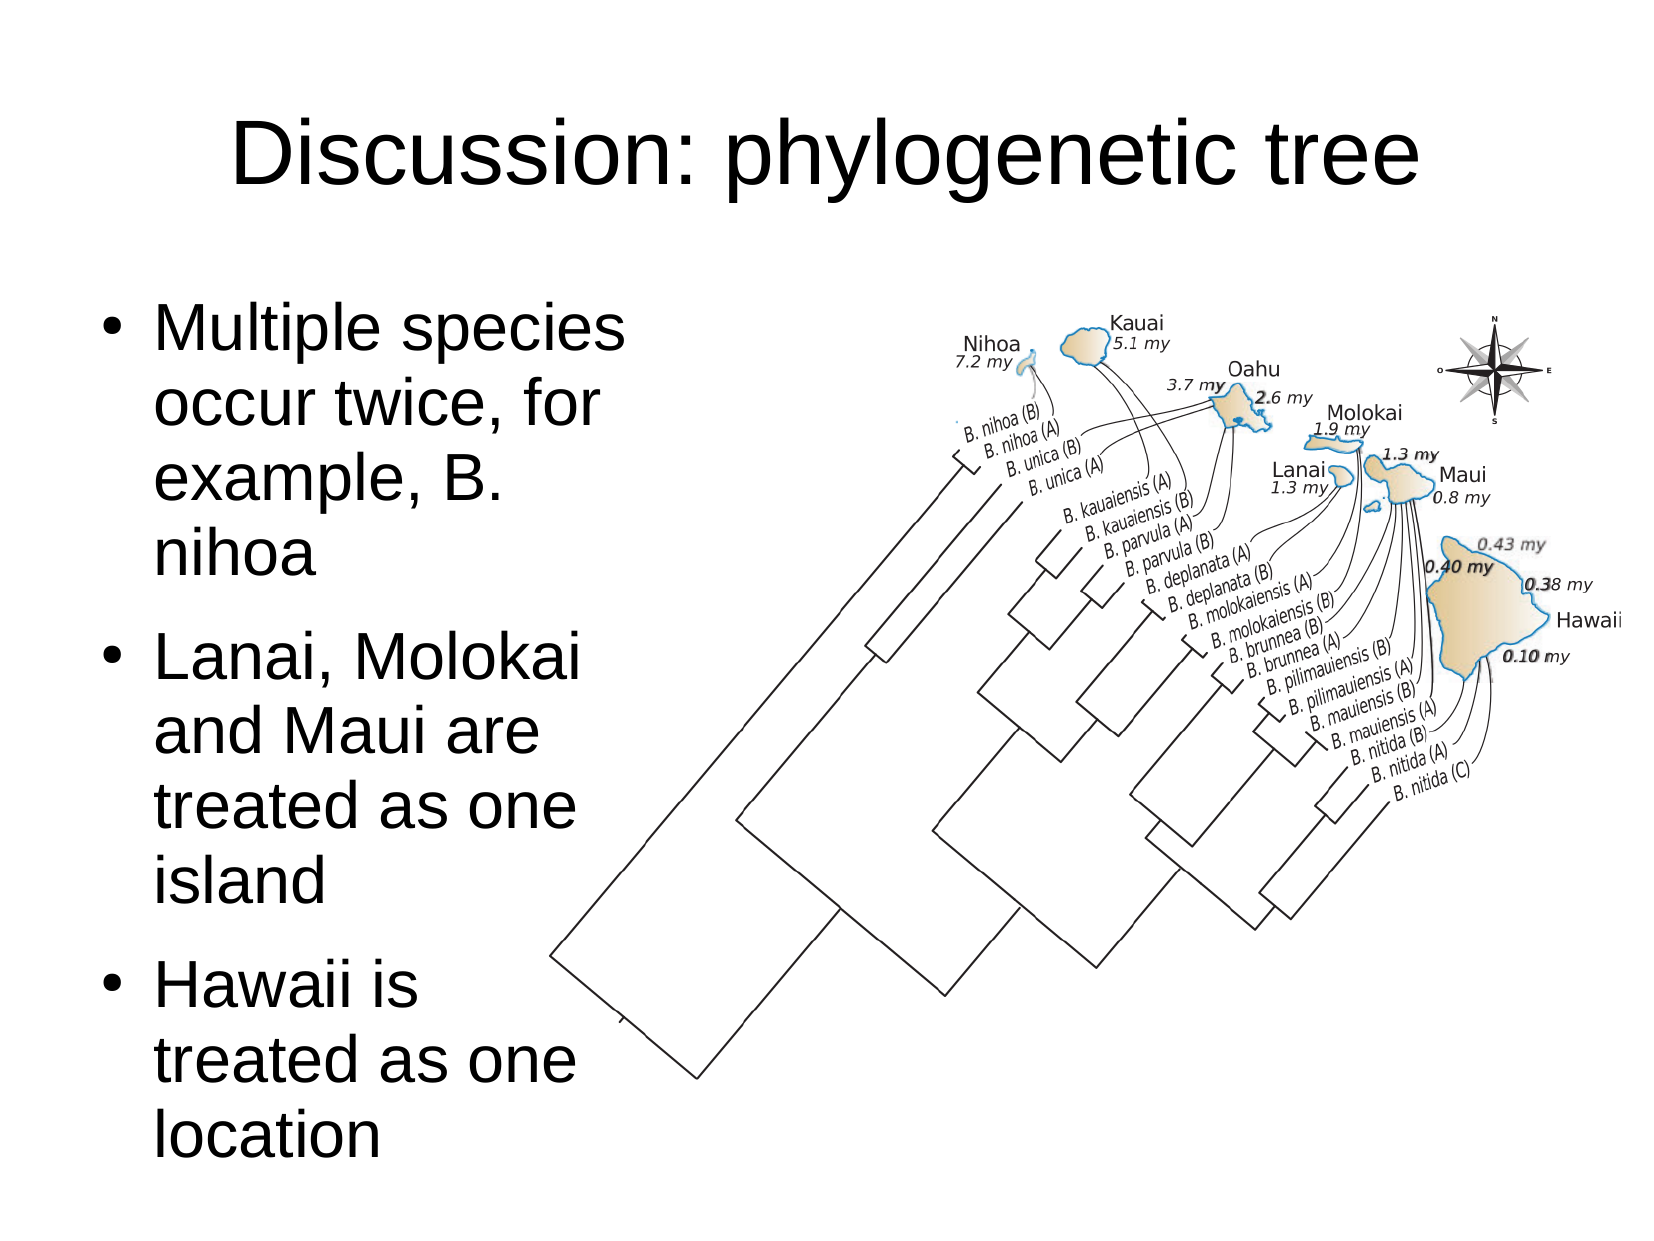

# Discussion: phylogenetic tree
Multiple species occur twice, for example, B. nihoa
Lanai, Molokai and Maui are treated as one island
Hawaii is treated as one location